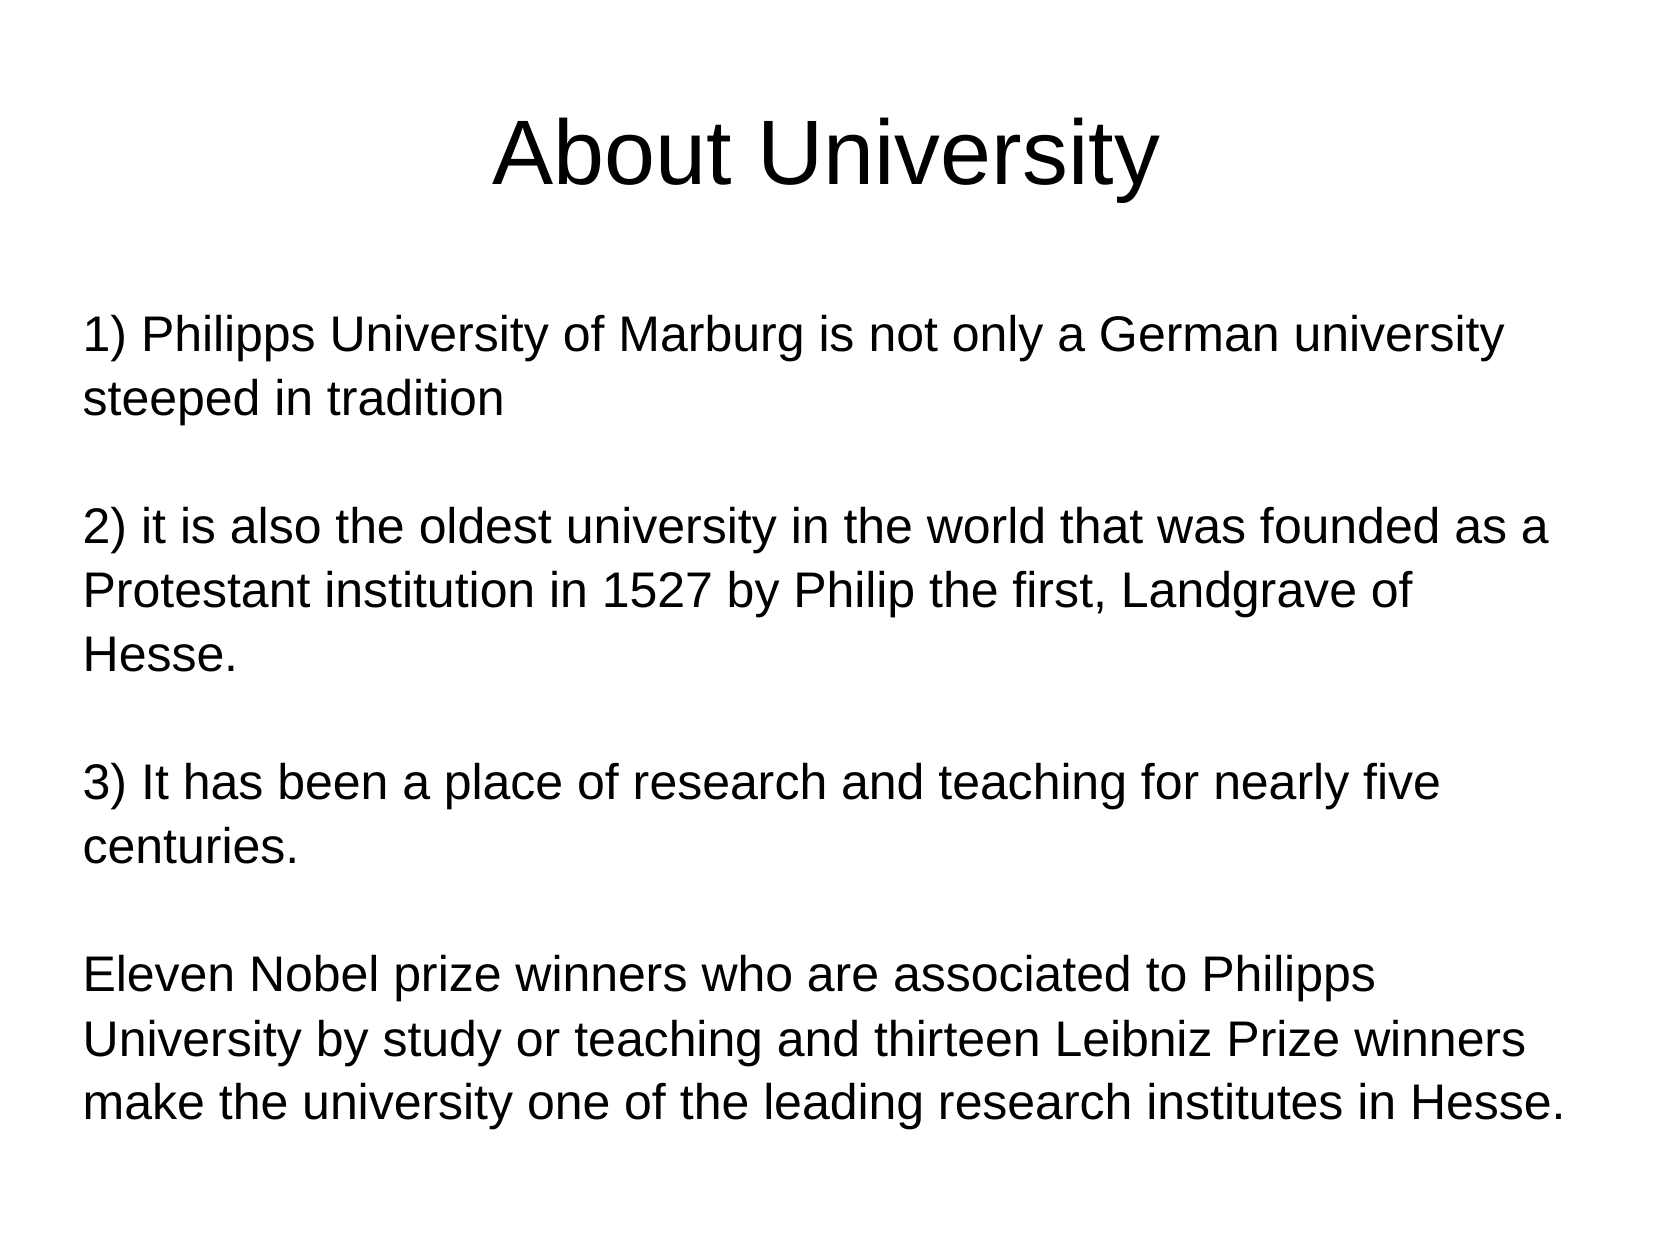

# About University
1) Philipps University of Marburg is not only a German university steeped in tradition
2) it is also the oldest university in the world that was founded as a Protestant institution in 1527 by Philip the first, Landgrave of Hesse.
3) It has been a place of research and teaching for nearly five centuries.
Eleven Nobel prize winners who are associated to Philipps University by study or teaching and thirteen Leibniz Prize winners make the university one of the leading research institutes in Hesse.